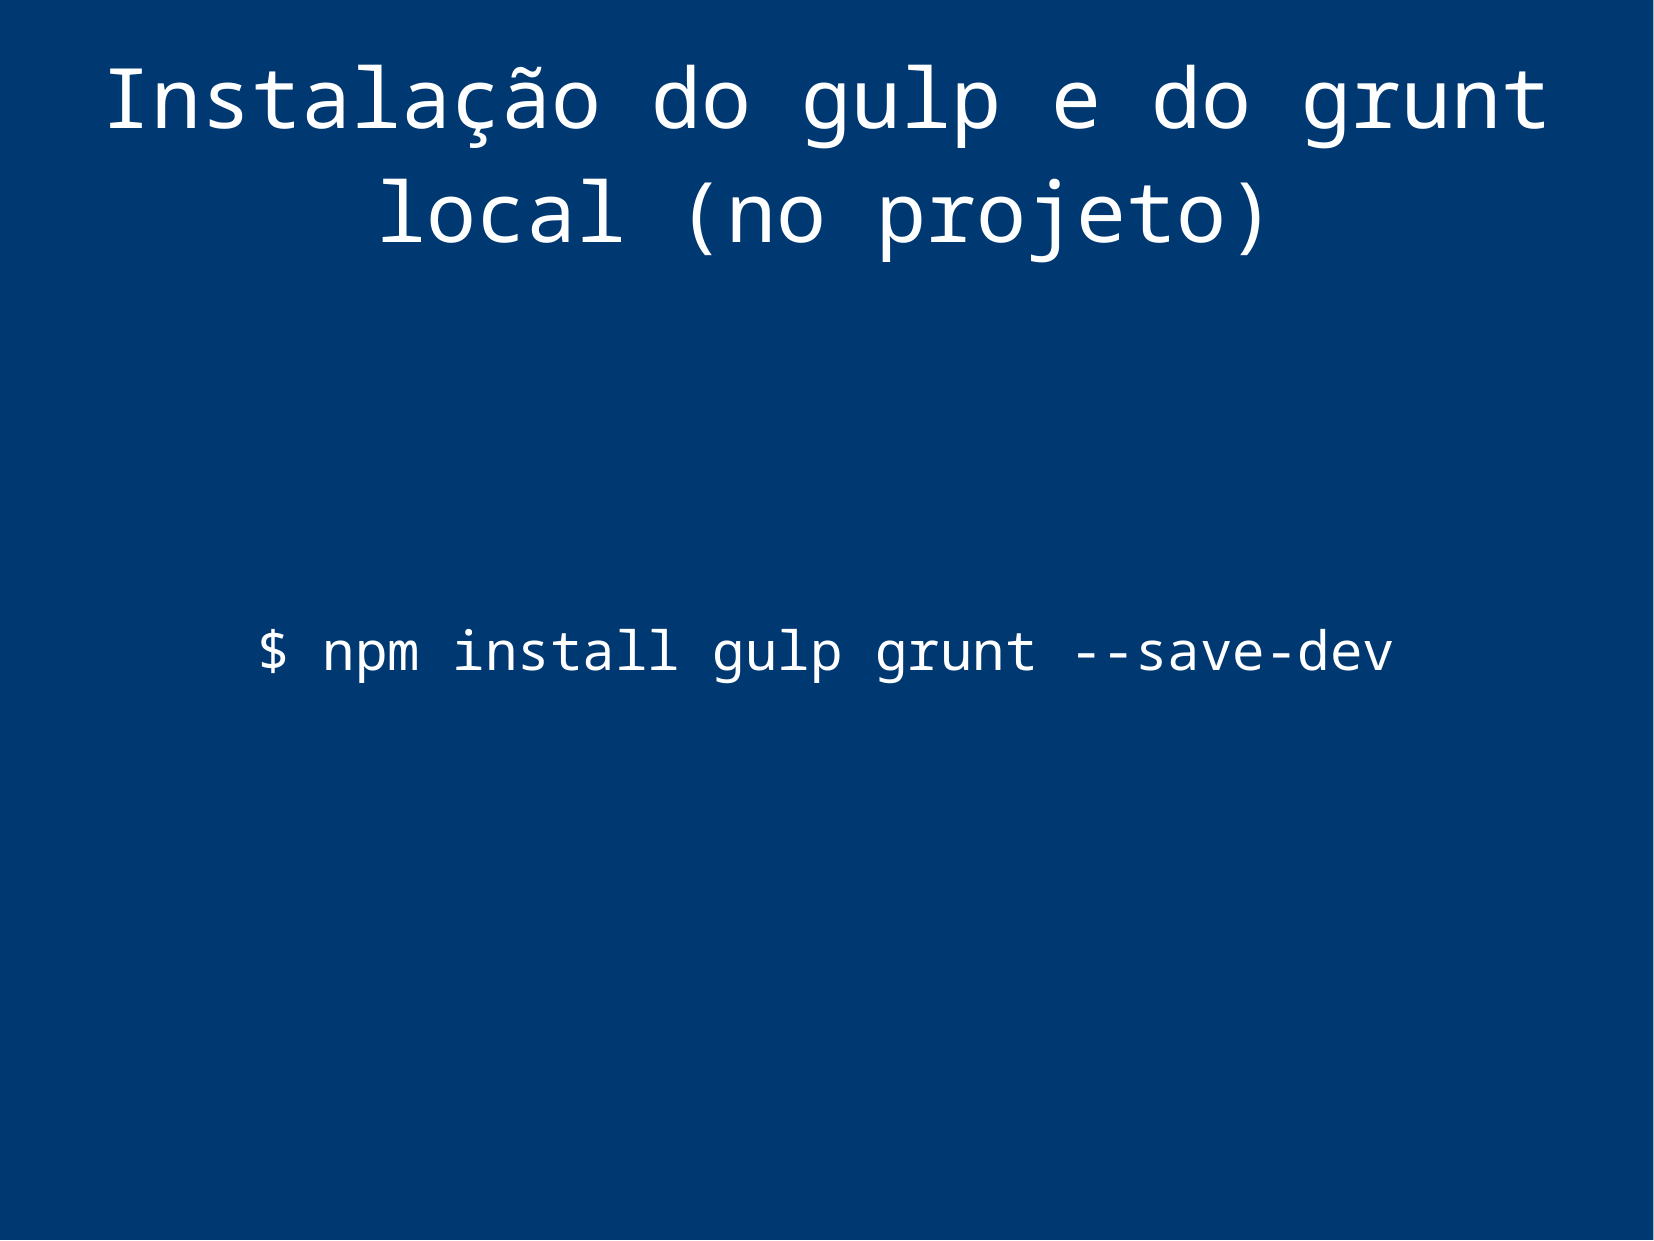

# Instalação do gulp e do grunt local (no projeto)
$ npm install gulp grunt --save-dev